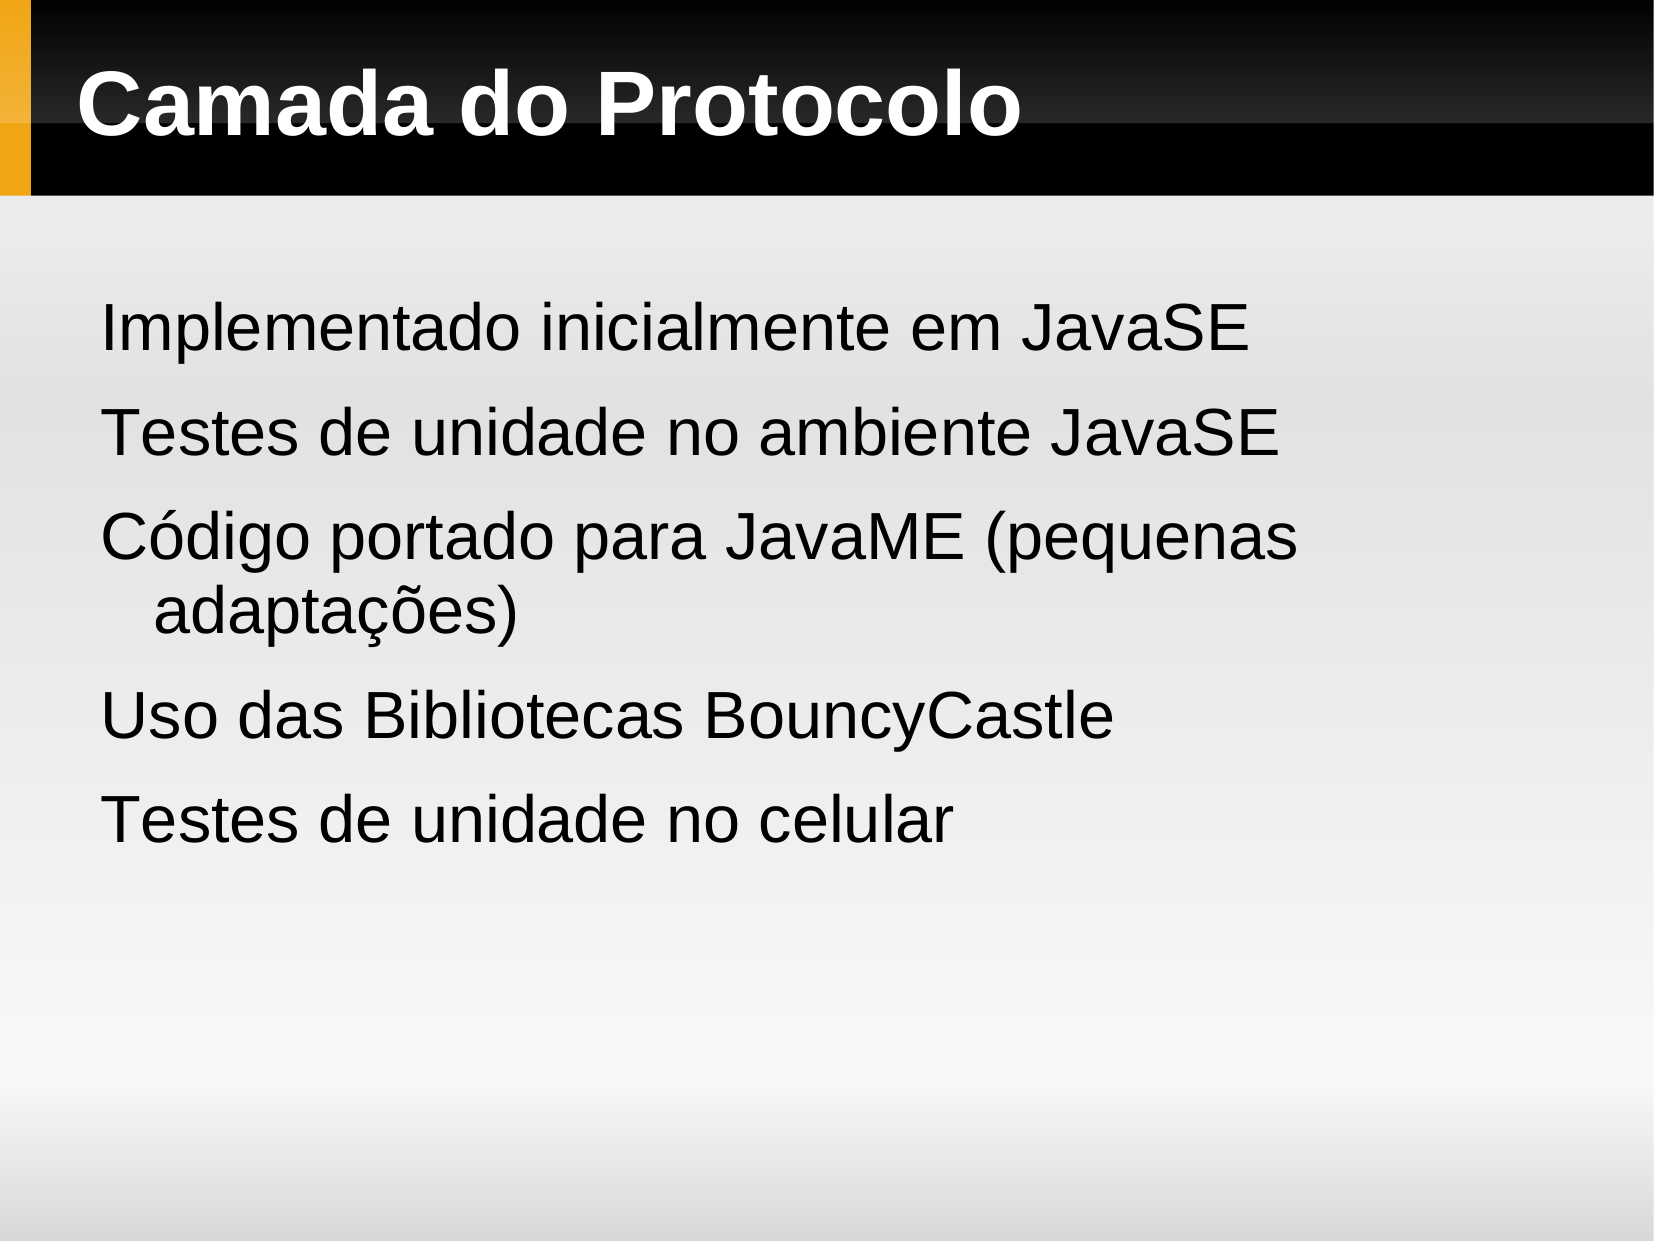

# Camada do Protocolo
Implementado inicialmente em JavaSE
Testes de unidade no ambiente JavaSE
Código portado para JavaME (pequenas adaptações)
Uso das Bibliotecas BouncyCastle
Testes de unidade no celular